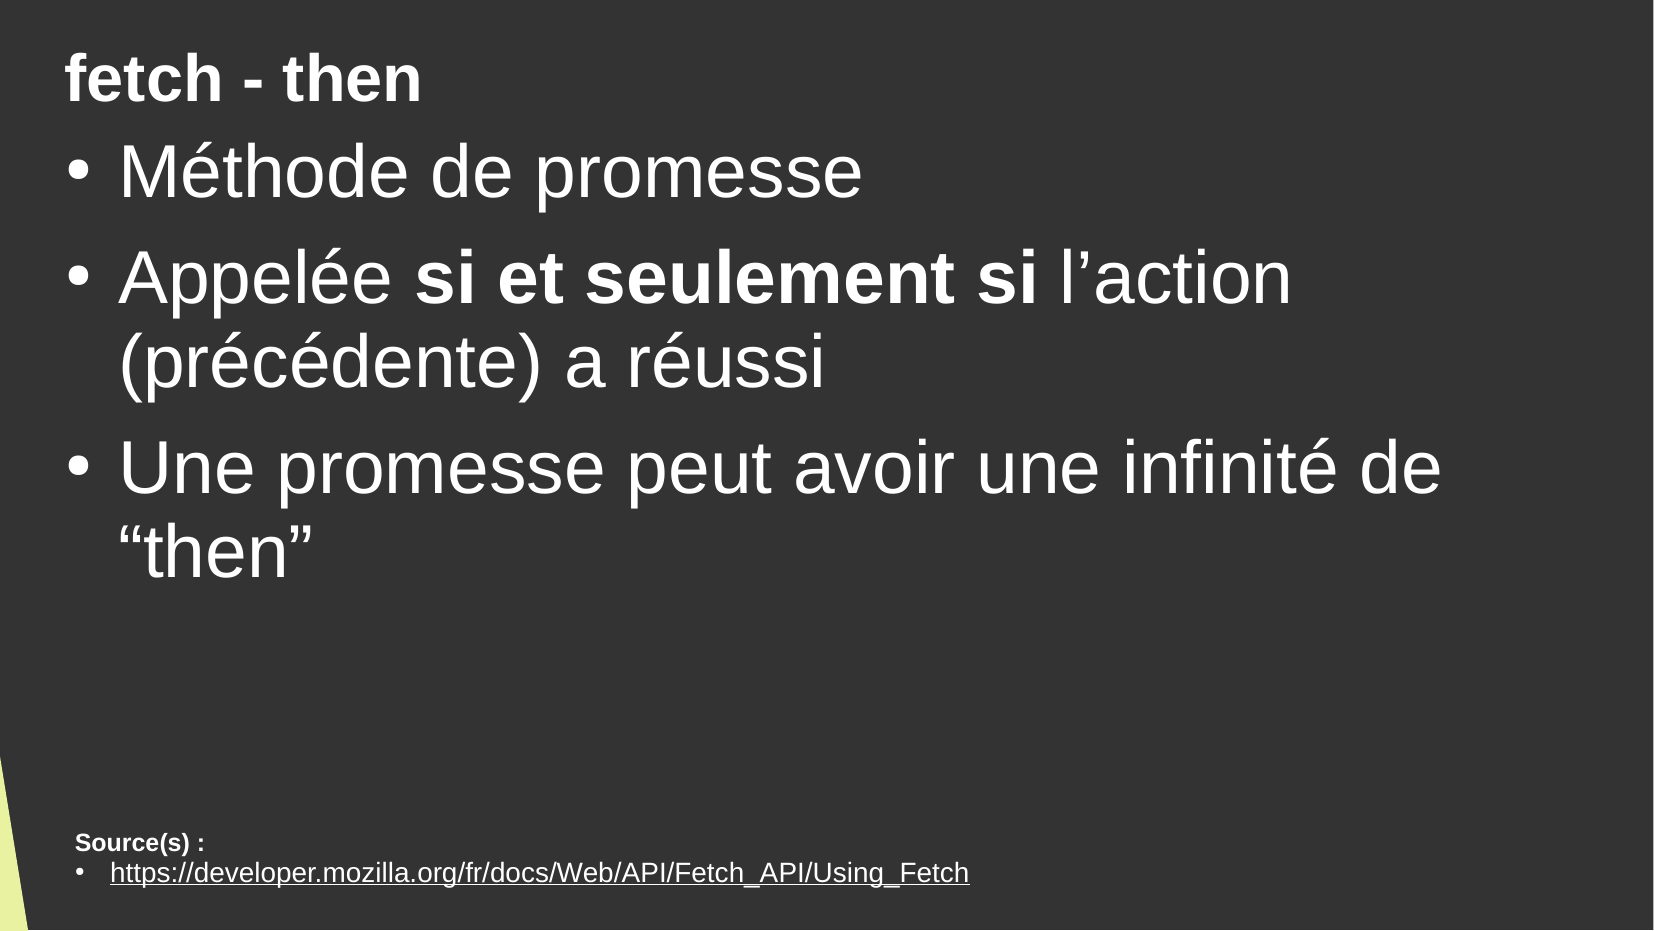

# fetch - then
Méthode de promesse
Appelée si et seulement si l’action (précédente) a réussi
Une promesse peut avoir une infinité de “then”
Source(s) :
https://developer.mozilla.org/fr/docs/Web/API/Fetch_API/Using_Fetch